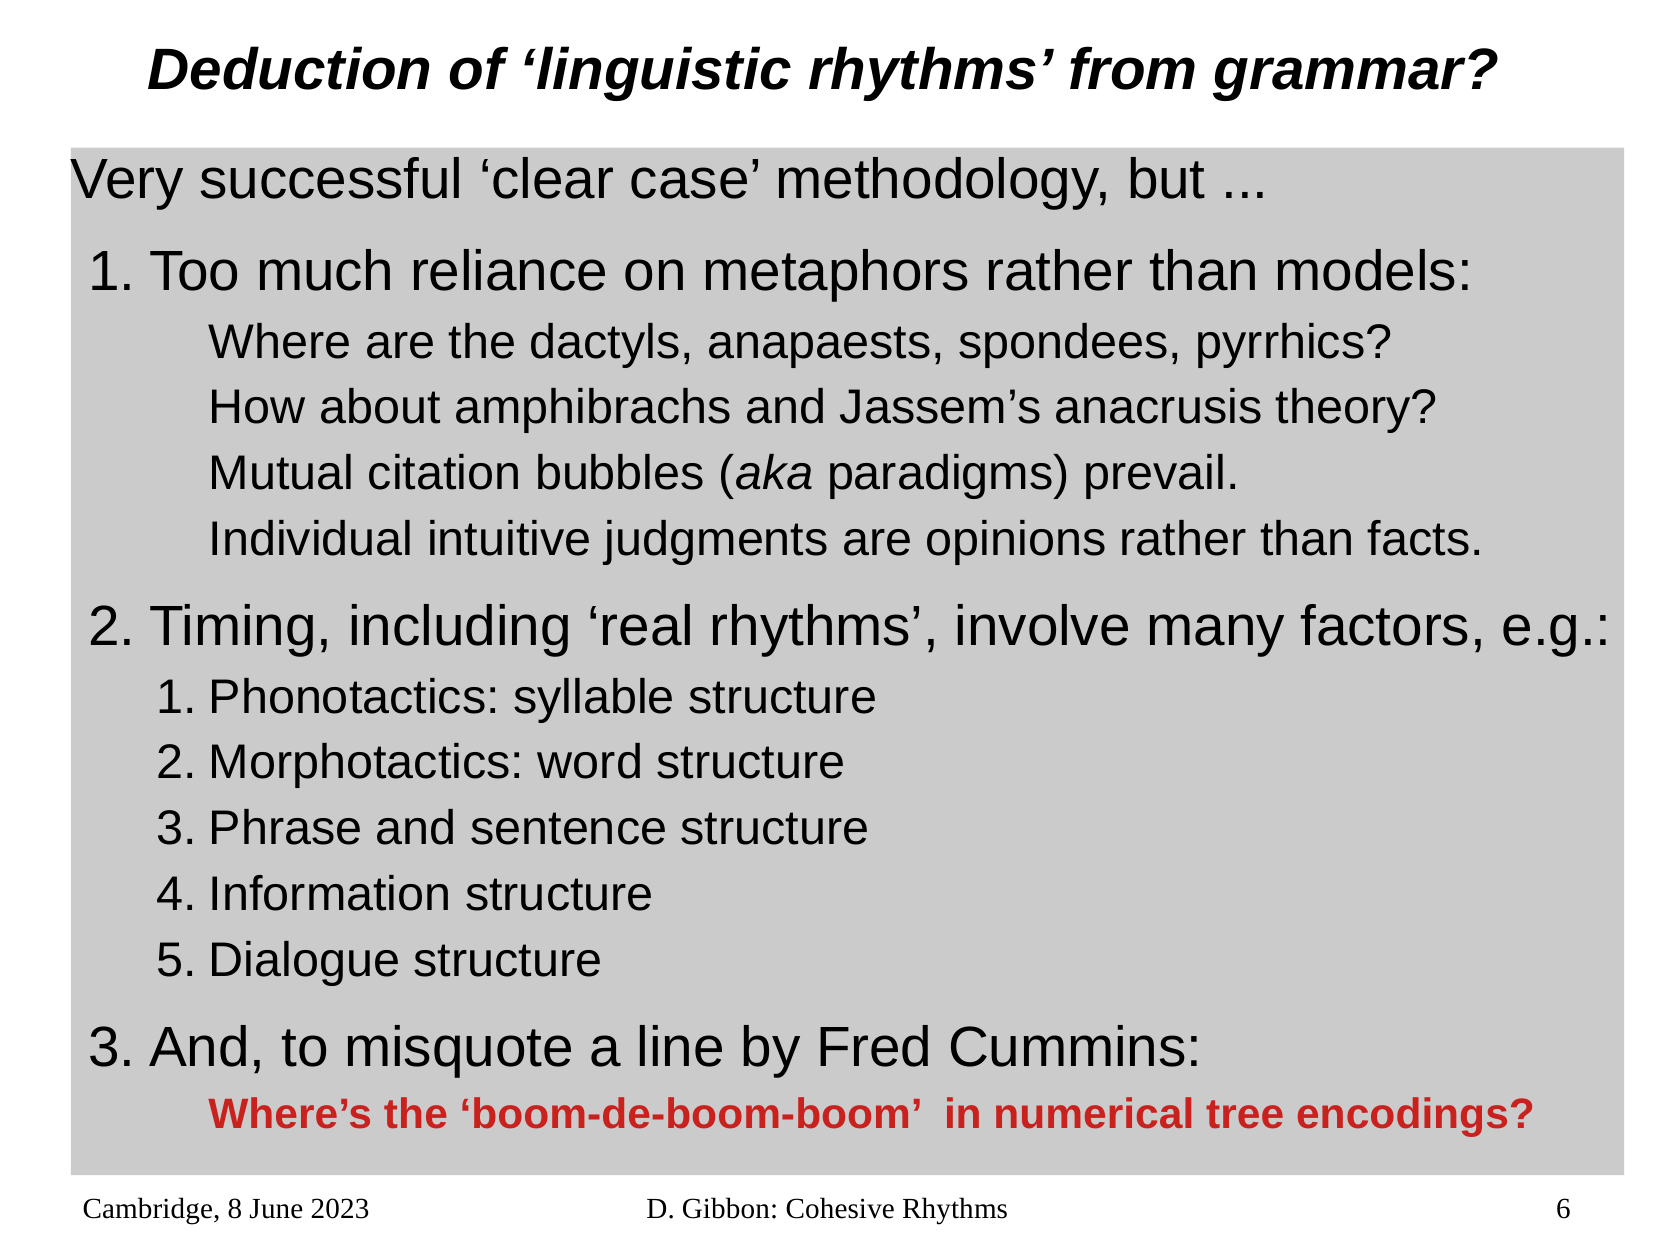

# Deduction of ‘linguistic rhythms’ from grammar?
Very successful ‘clear case’ methodology, but ...
Too much reliance on metaphors rather than models:
Where are the dactyls, anapaests, spondees, pyrrhics?
How about amphibrachs and Jassem’s anacrusis theory?
Mutual citation bubbles (aka paradigms) prevail.
Individual intuitive judgments are opinions rather than facts.
Timing, including ‘real rhythms’, involve many factors, e.g.:
Phonotactics: syllable structure
Morphotactics: word structure
Phrase and sentence structure
Information structure
Dialogue structure
And, to misquote a line by Fred Cummins:
Where’s the ‘boom-de-boom-boom’ in numerical tree encodings?
Cambridge, 8 June 2023
D. Gibbon: Cohesive Rhythms
6